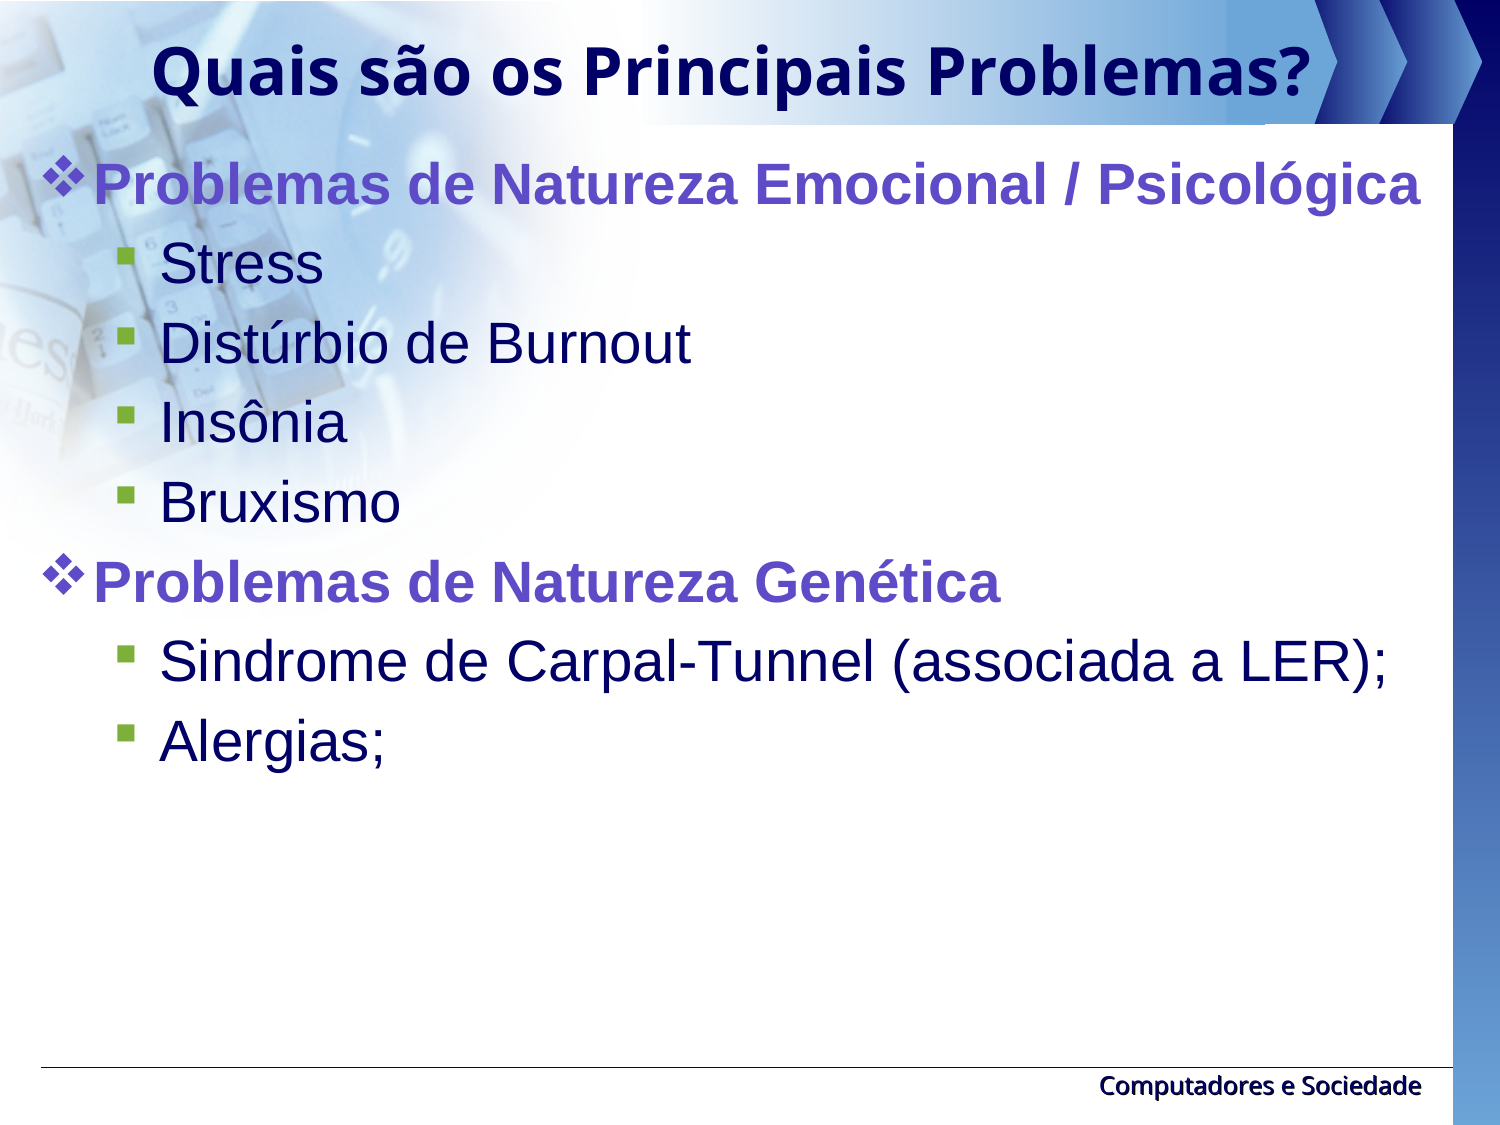

# Quais são os Principais Problemas?
Problemas de Natureza Emocional / Psicológica
Stress
Distúrbio de Burnout
Insônia
Bruxismo
Problemas de Natureza Genética
Sindrome de Carpal-Tunnel (associada a LER);
Alergias;